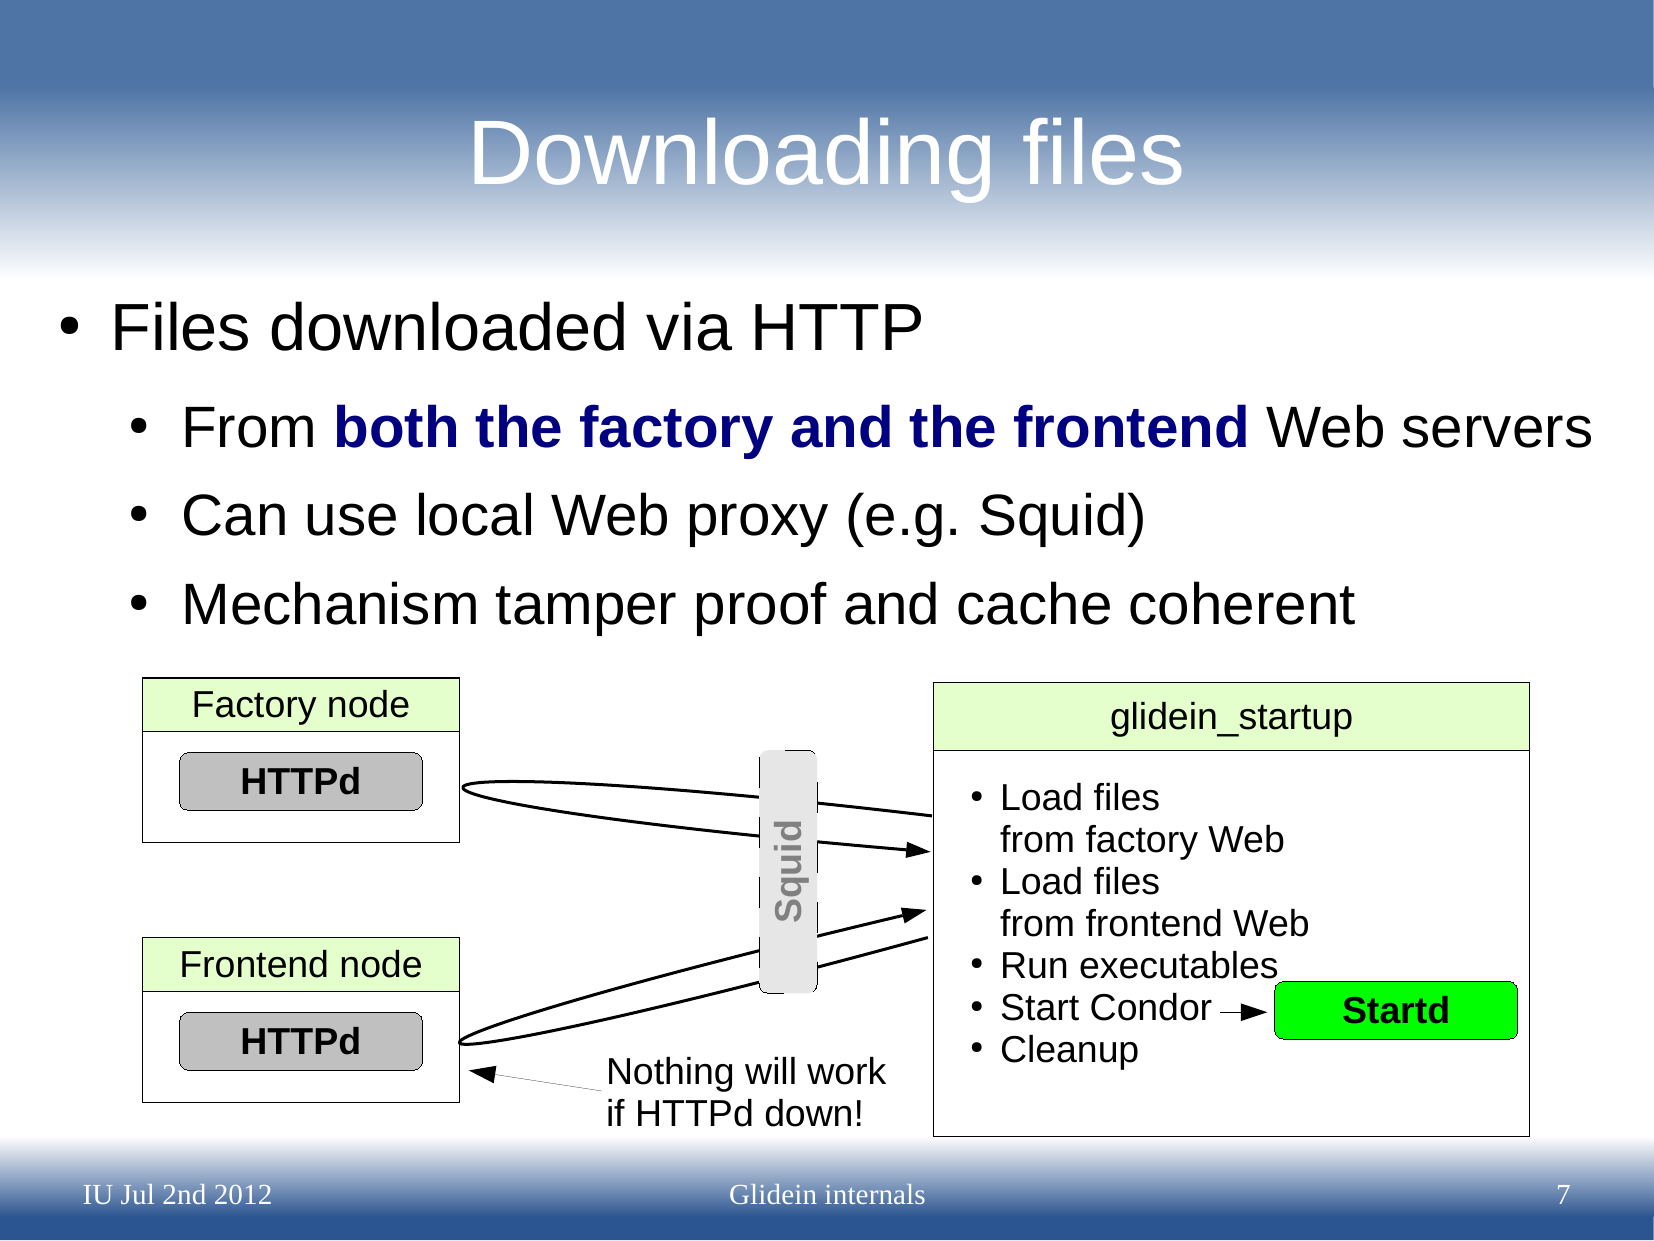

# Downloading files
Files downloaded via HTTP
From both the factory and the frontend Web servers
Can use local Web proxy (e.g. Squid)
Mechanism tamper proof and cache coherent
Factory node
glidein_startup
HTTPd
Load files
from factory Web
Load files
from frontend Web
Run executables
Start Condor
Cleanup
Squid
Frontend node
Startd
HTTPd
Nothing will work
if HTTPd down!
IU Jul 2nd 2012
Glidein internals
7